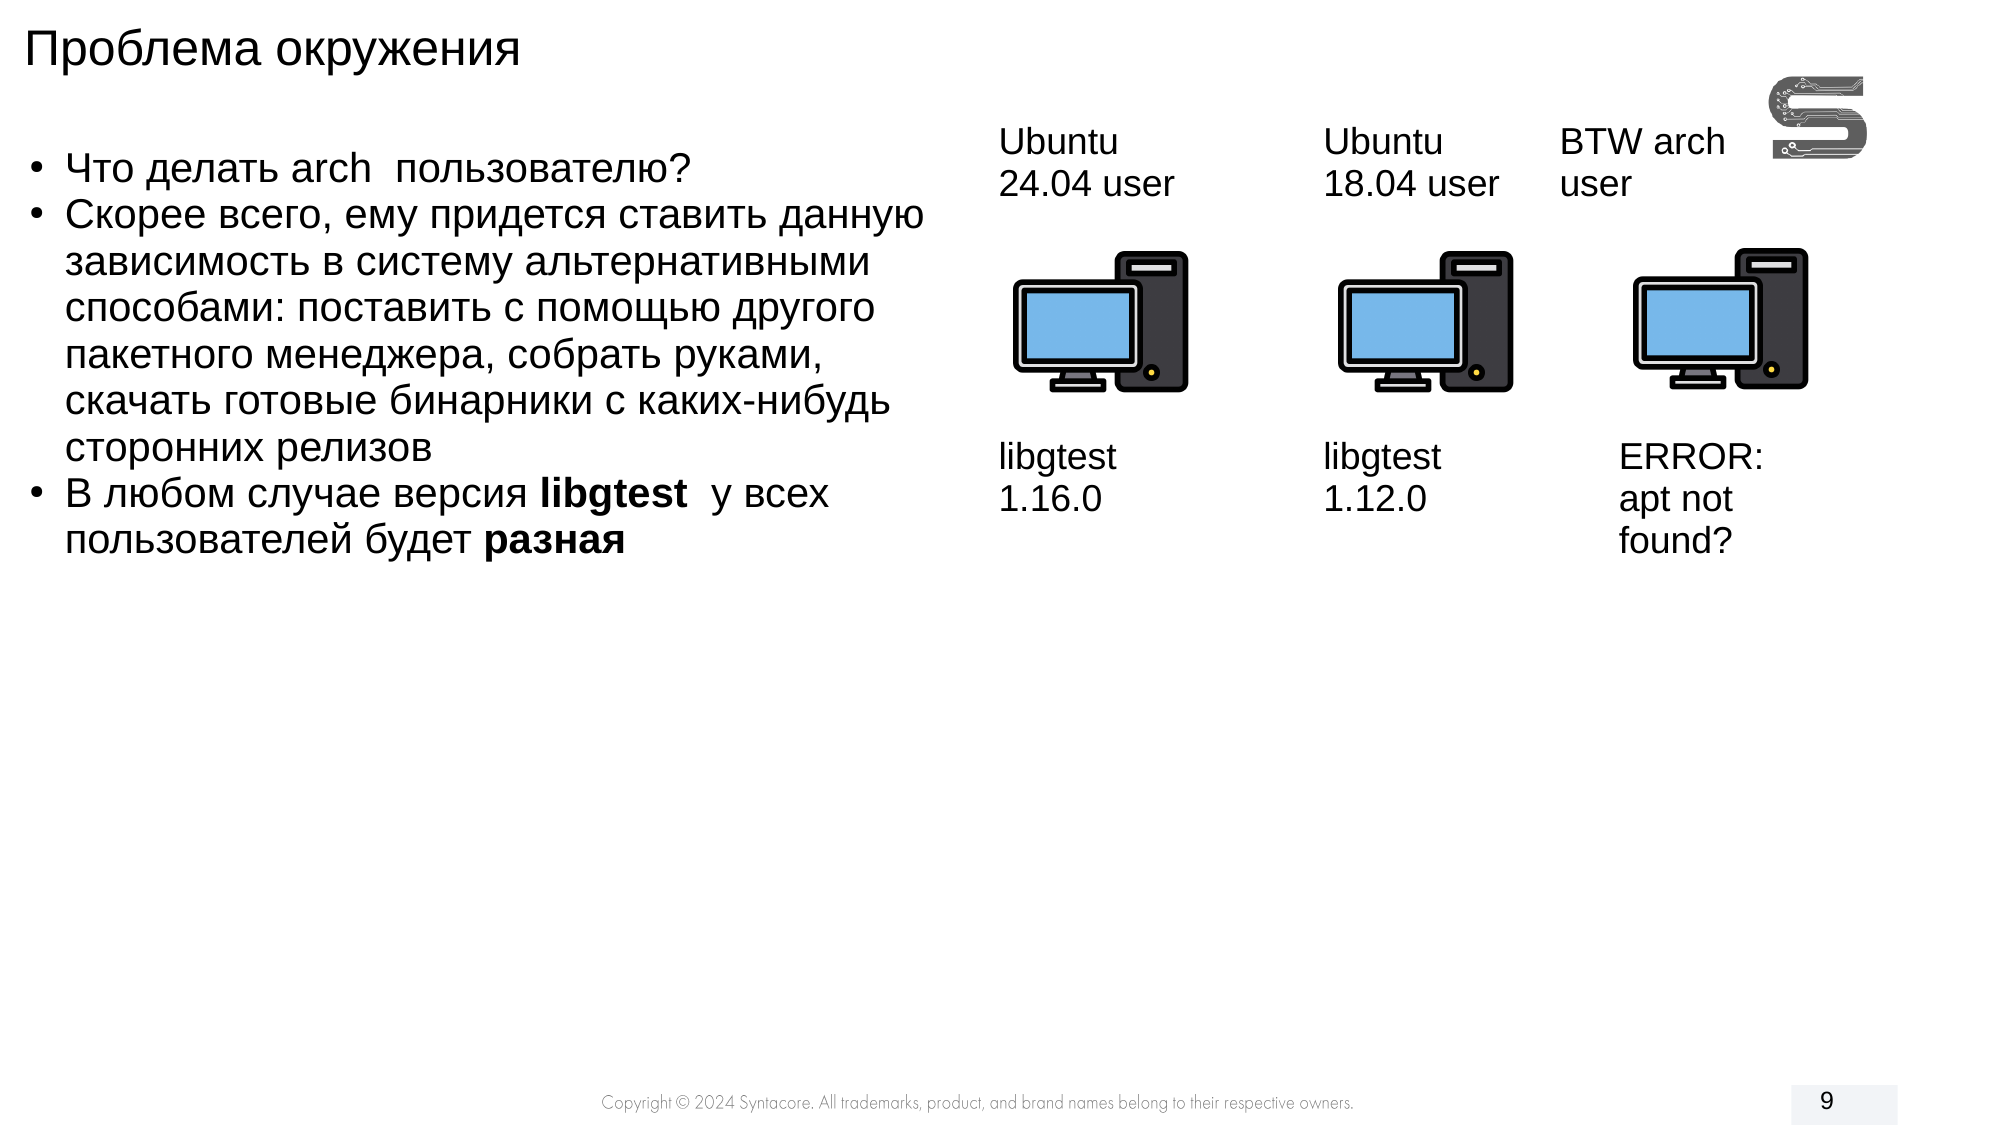

Проблема окружения
Ubuntu 24.04 user
Ubuntu 18.04 user
BTW arch user
Что делать arch пользователю?
Скорее всего, ему придется ставить данную зависимость в систему альтернативными способами: поставить с помощью другого пакетного менеджера, собрать руками, скачать готовые бинарники с каких-нибудь сторонних релизов
В любом случае версия libgtest у всех пользователей будет разная
libgtest 1.16.0
libgtest 1.12.0
ERROR: apt not found?